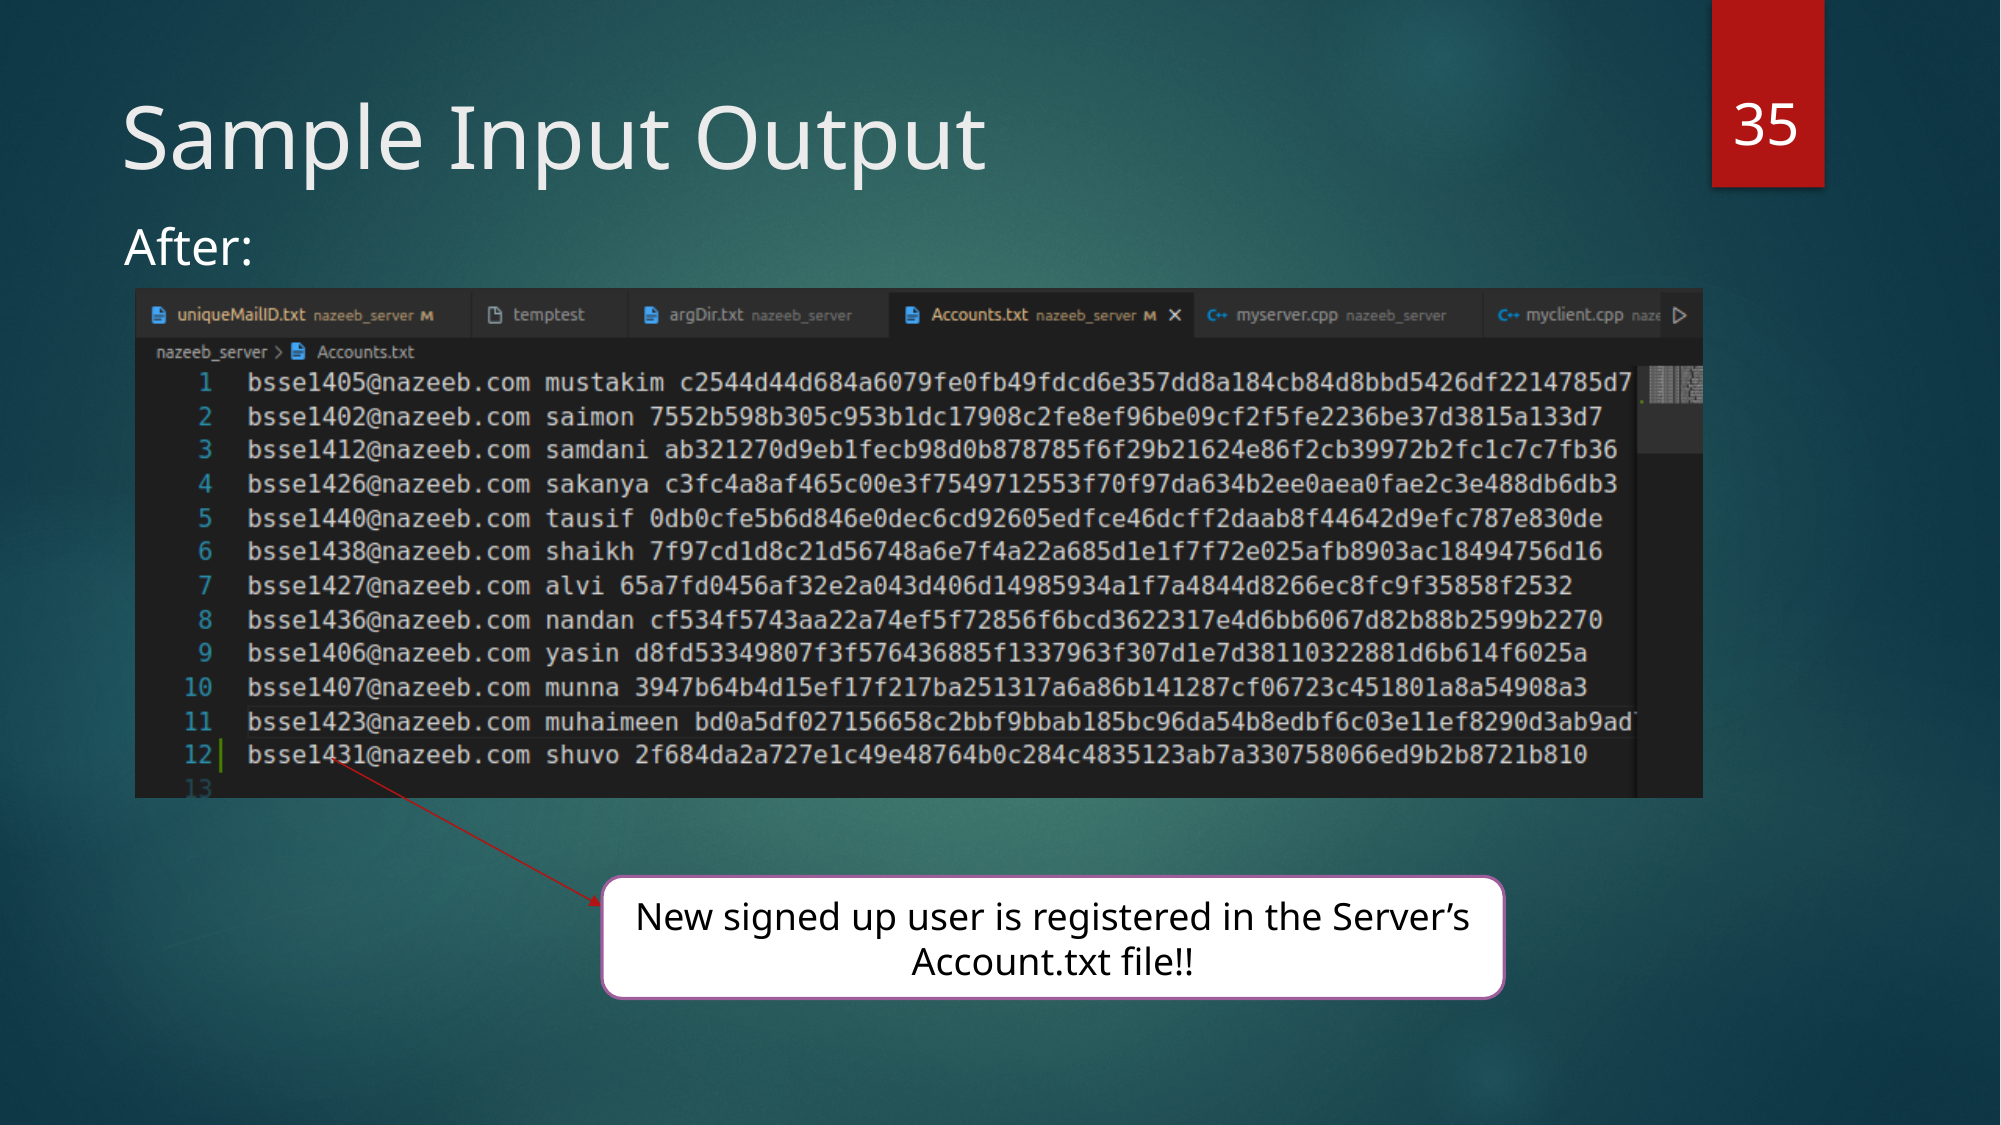

35
# Sample Input Output
After:
New signed up user is registered in the Server’s Account.txt file!!